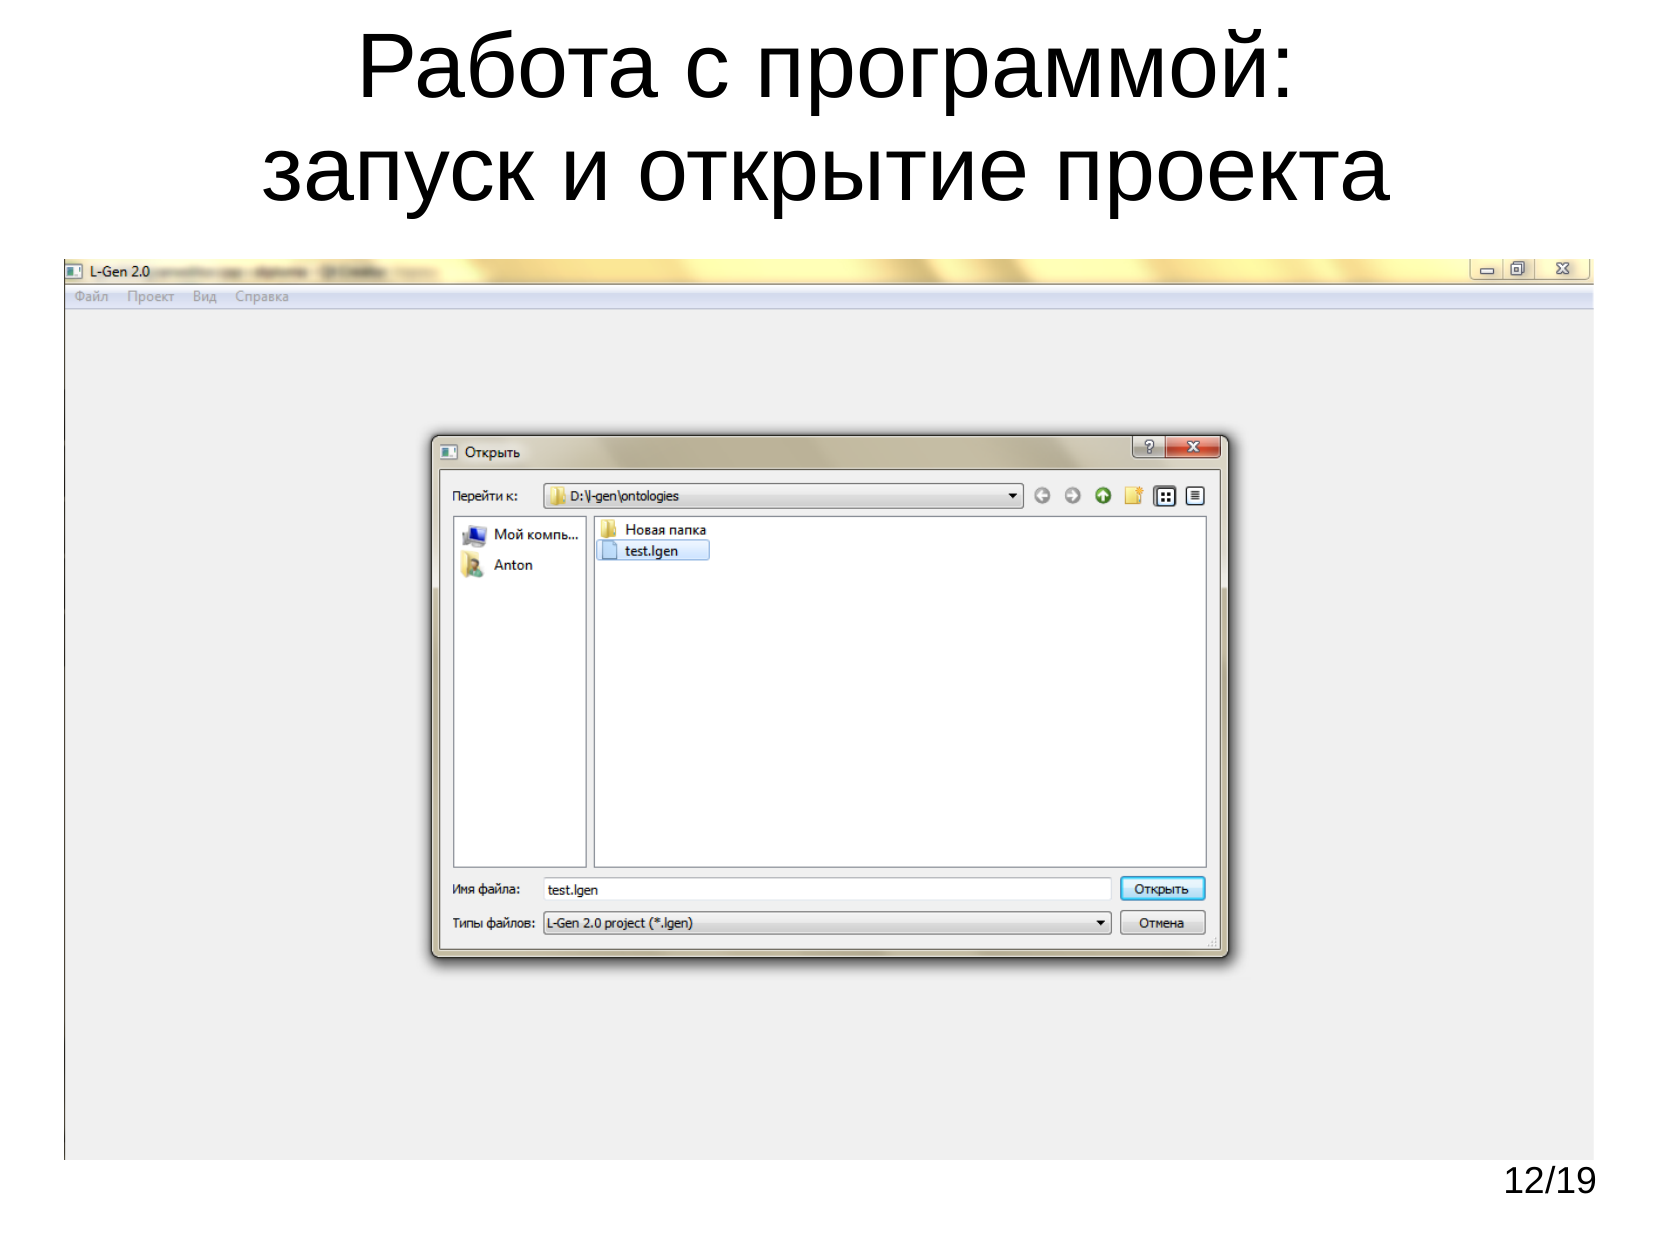

# Работа с программой: запуск и открытие проекта